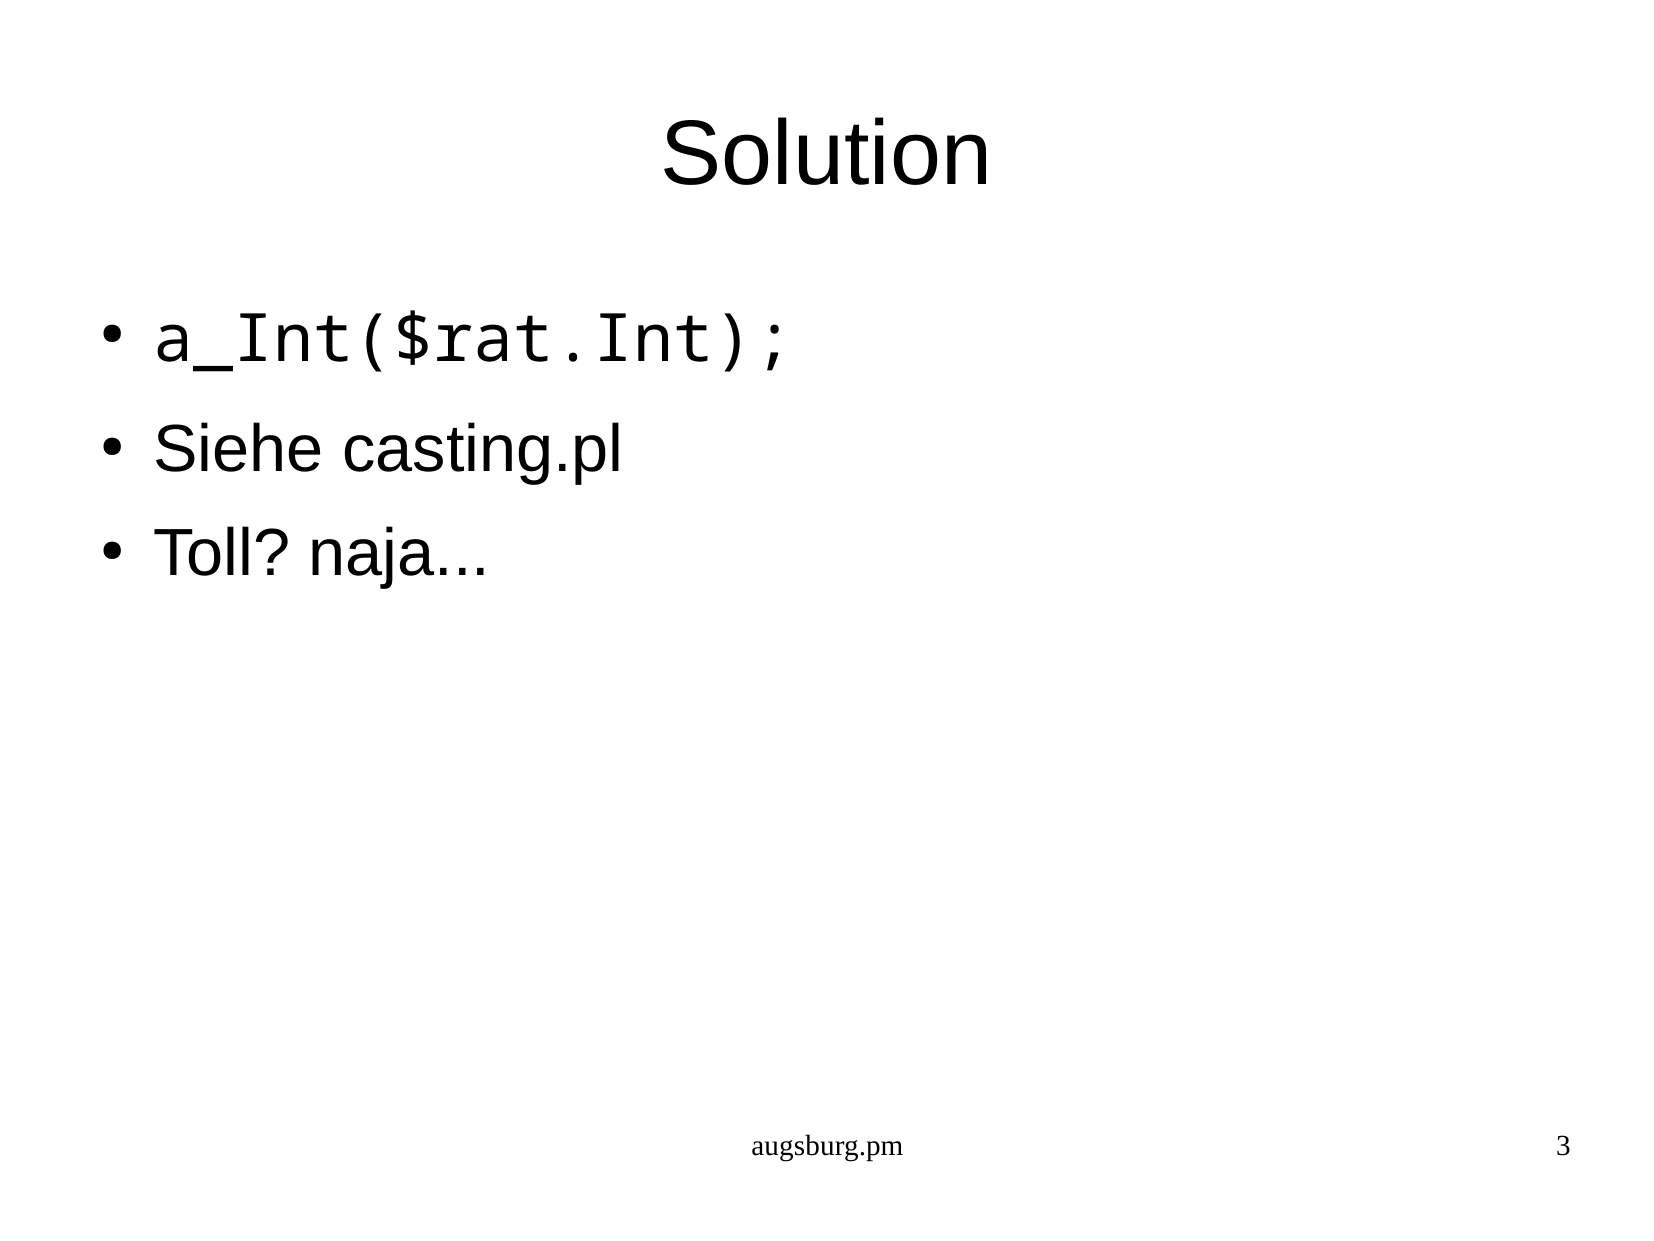

# Solution
a_Int($rat.Int);
Siehe casting.pl
Toll? naja...
augsburg.pm
3